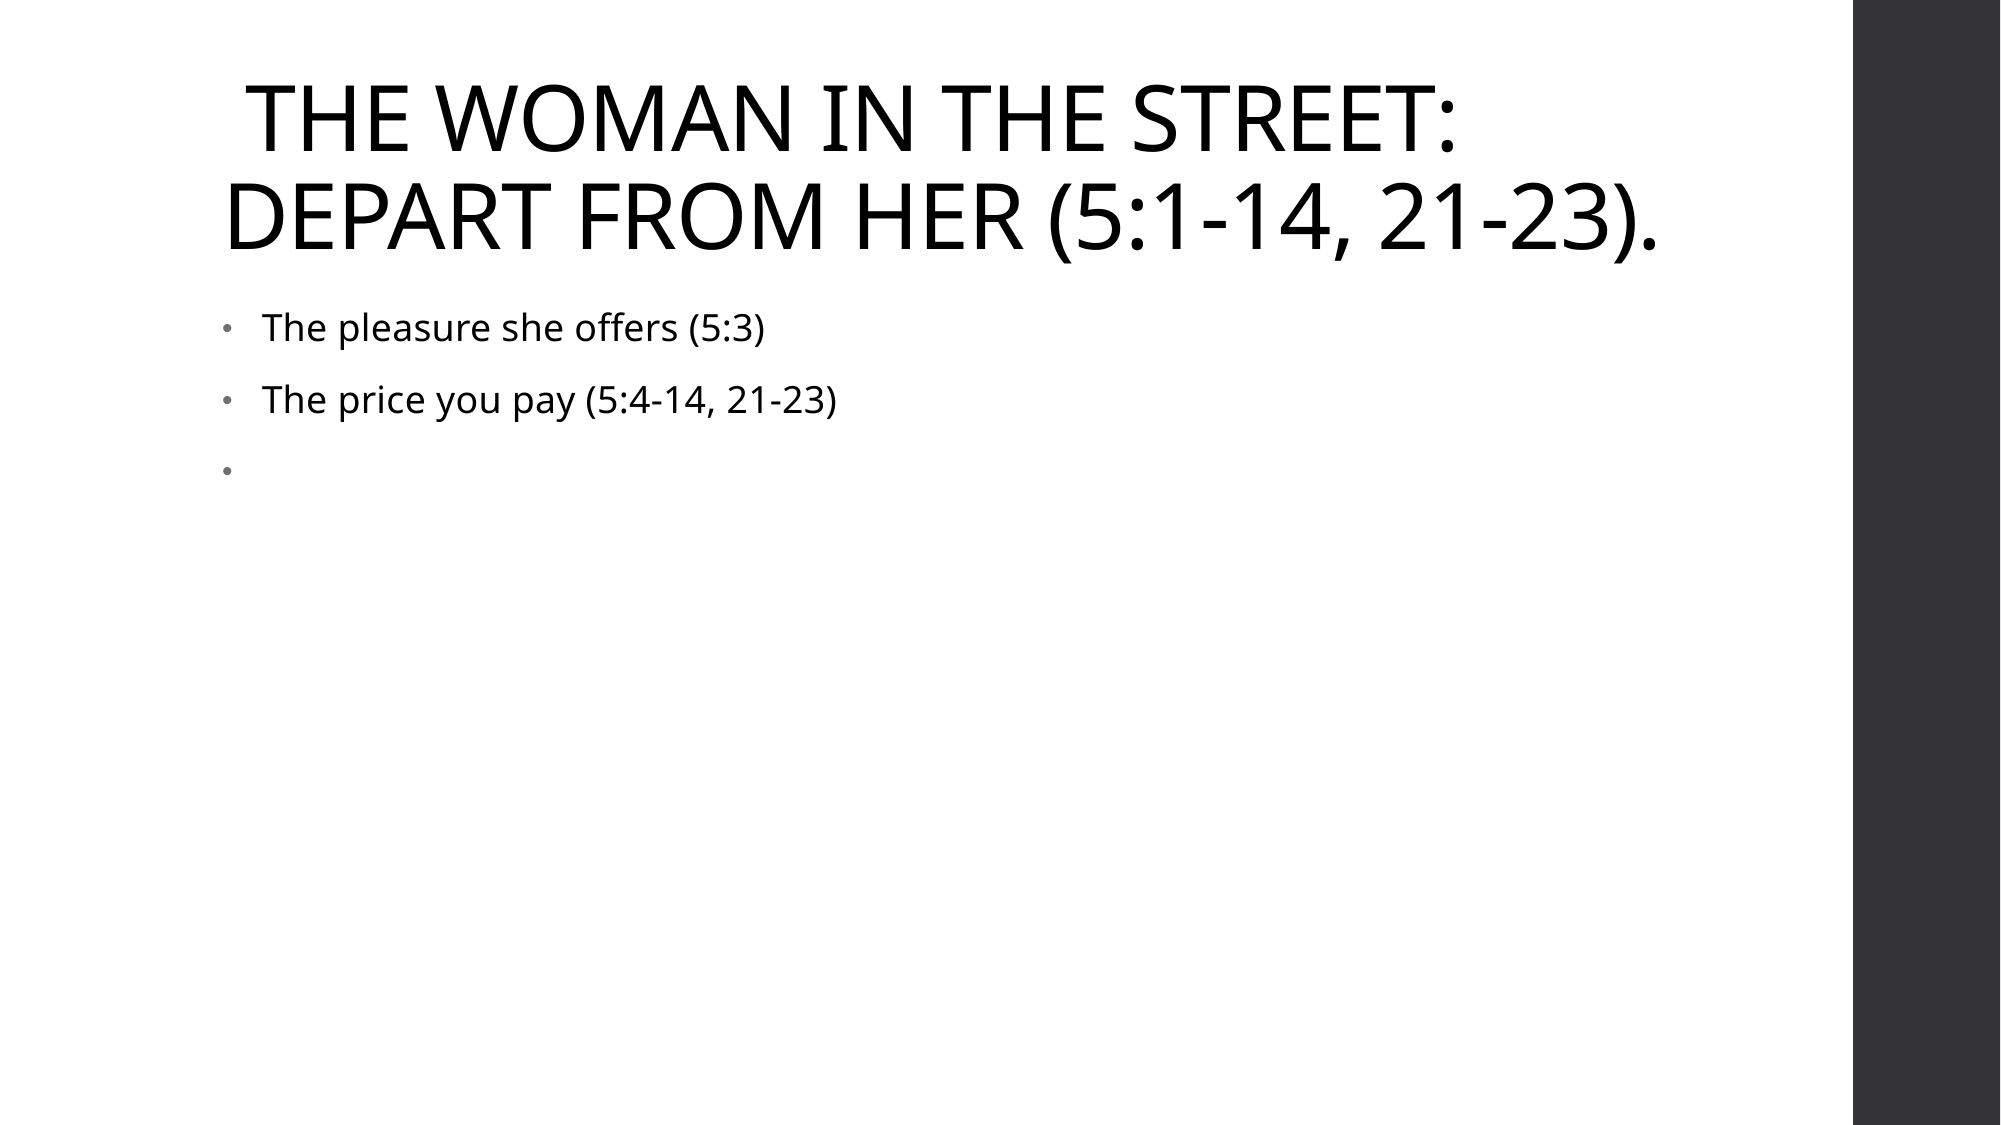

# THE WOMAN IN THE STREET: DEPART FROM HER (5:1-14, 21-23).
 The pleasure she offers (5:3)
 The price you pay (5:4-14, 21-23)